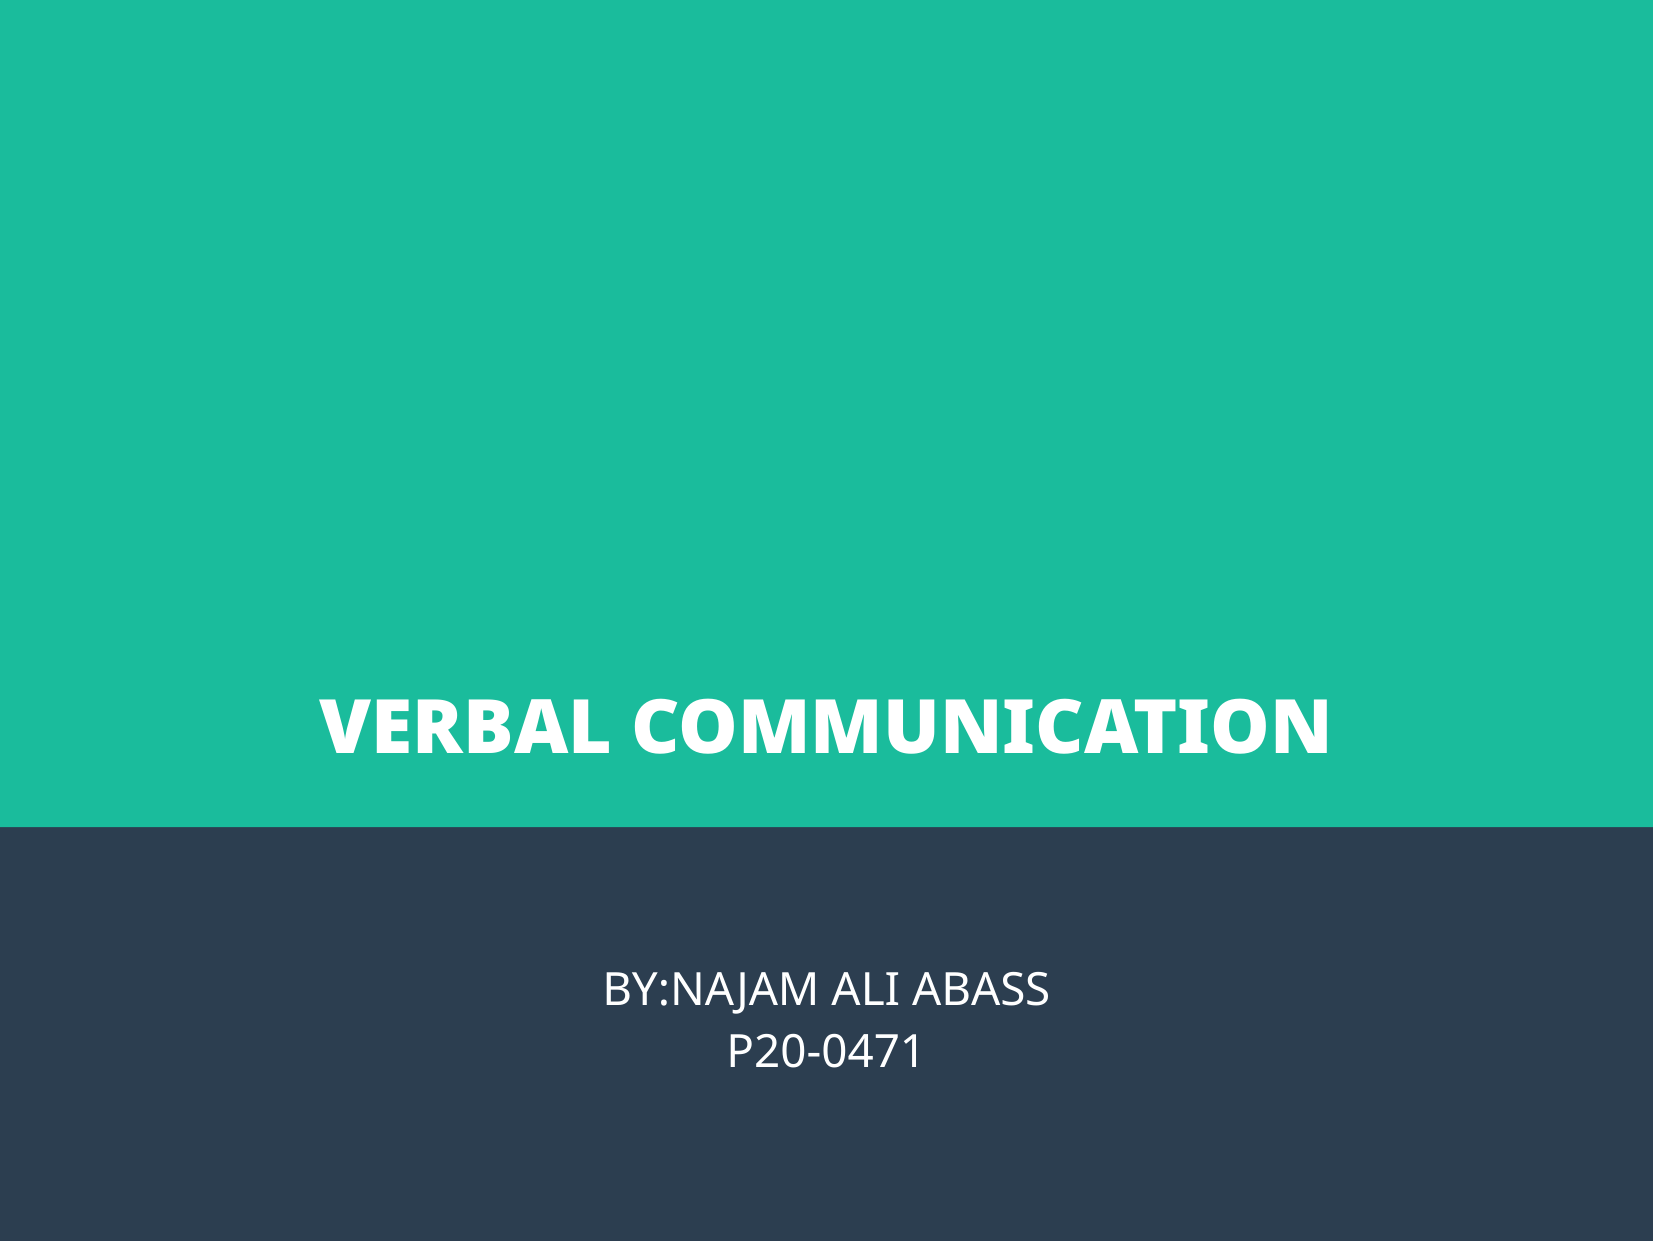

# VERBAL COMMUNICATION
BY:NAJAM ALI ABASS
P20-0471